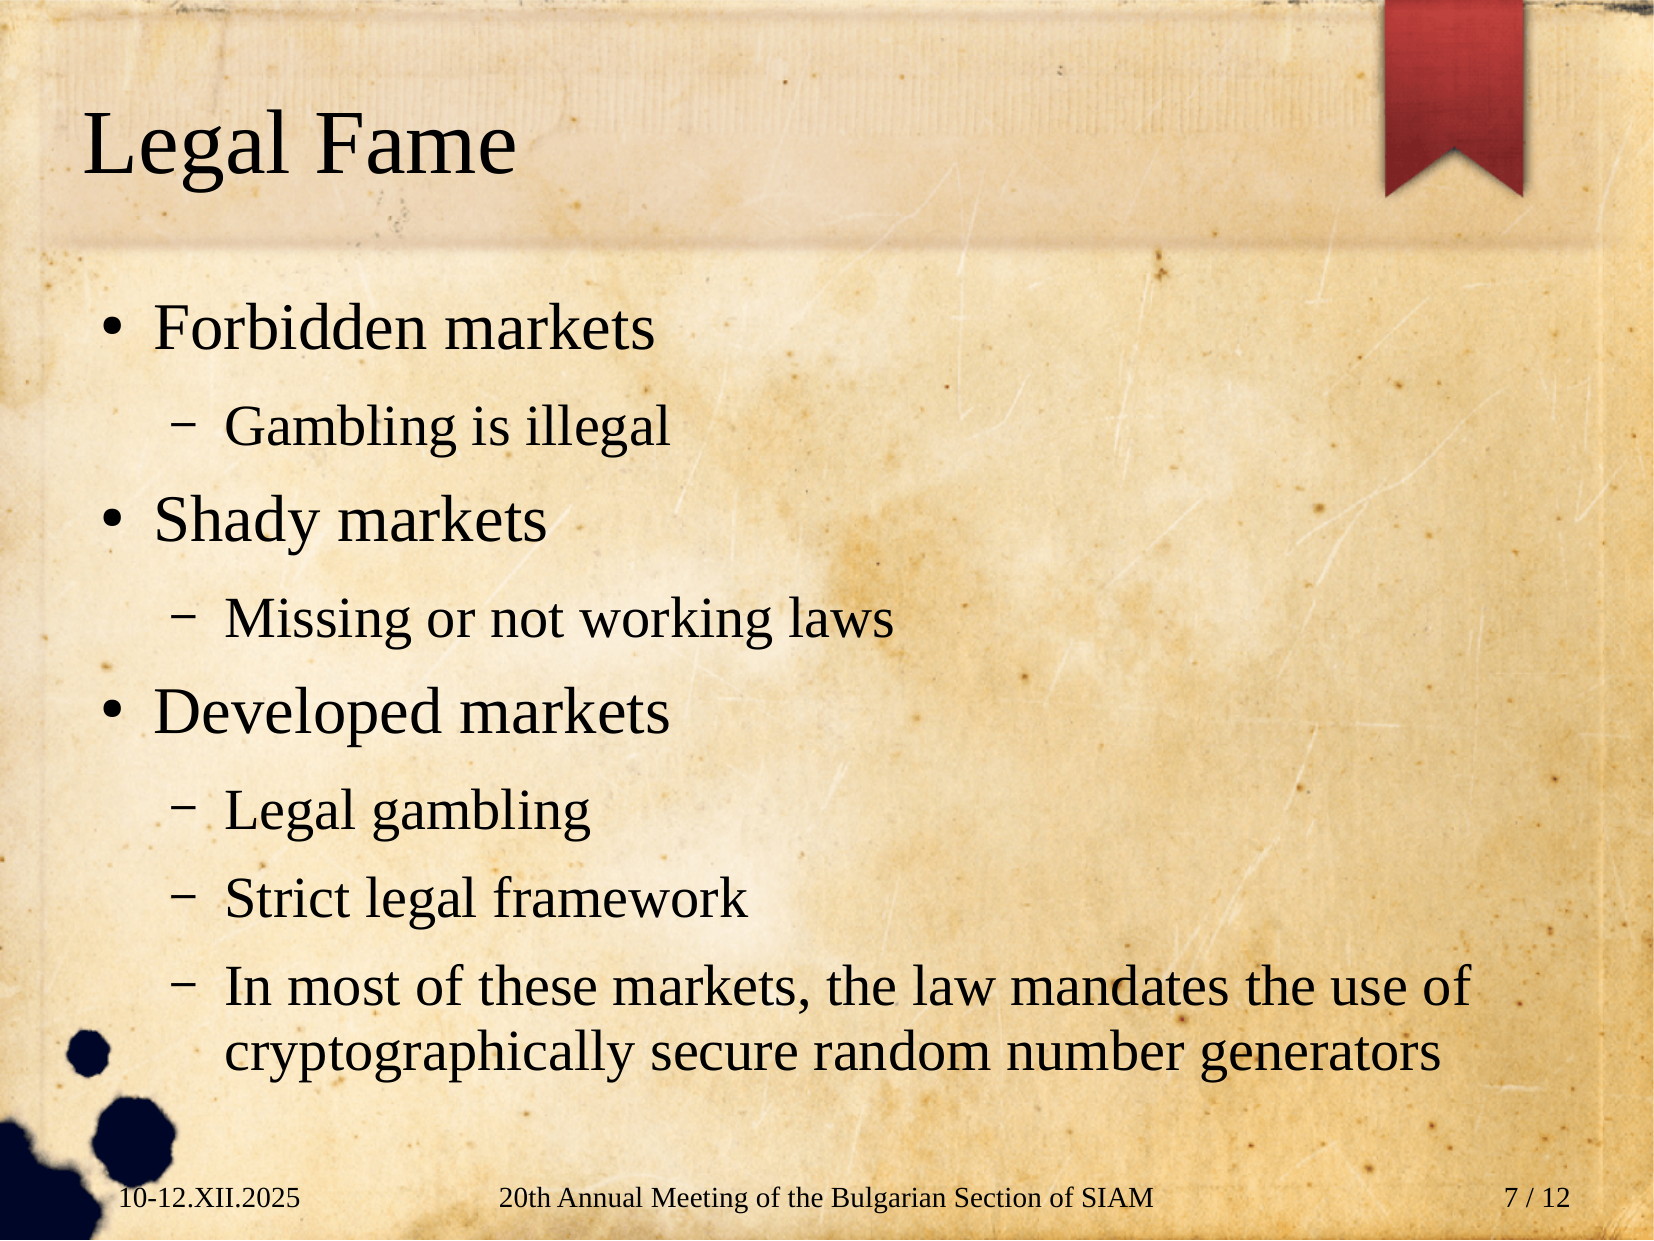

# Legal Fame
Forbidden markets
Gambling is illegal
Shady markets
Missing or not working laws
Developed markets
Legal gambling
Strict legal framework
In most of these markets, the law mandates the use of cryptographically secure random number generators
10-12.XII.2025
20th Annual Meeting of the Bulgarian Section of SIAM
7